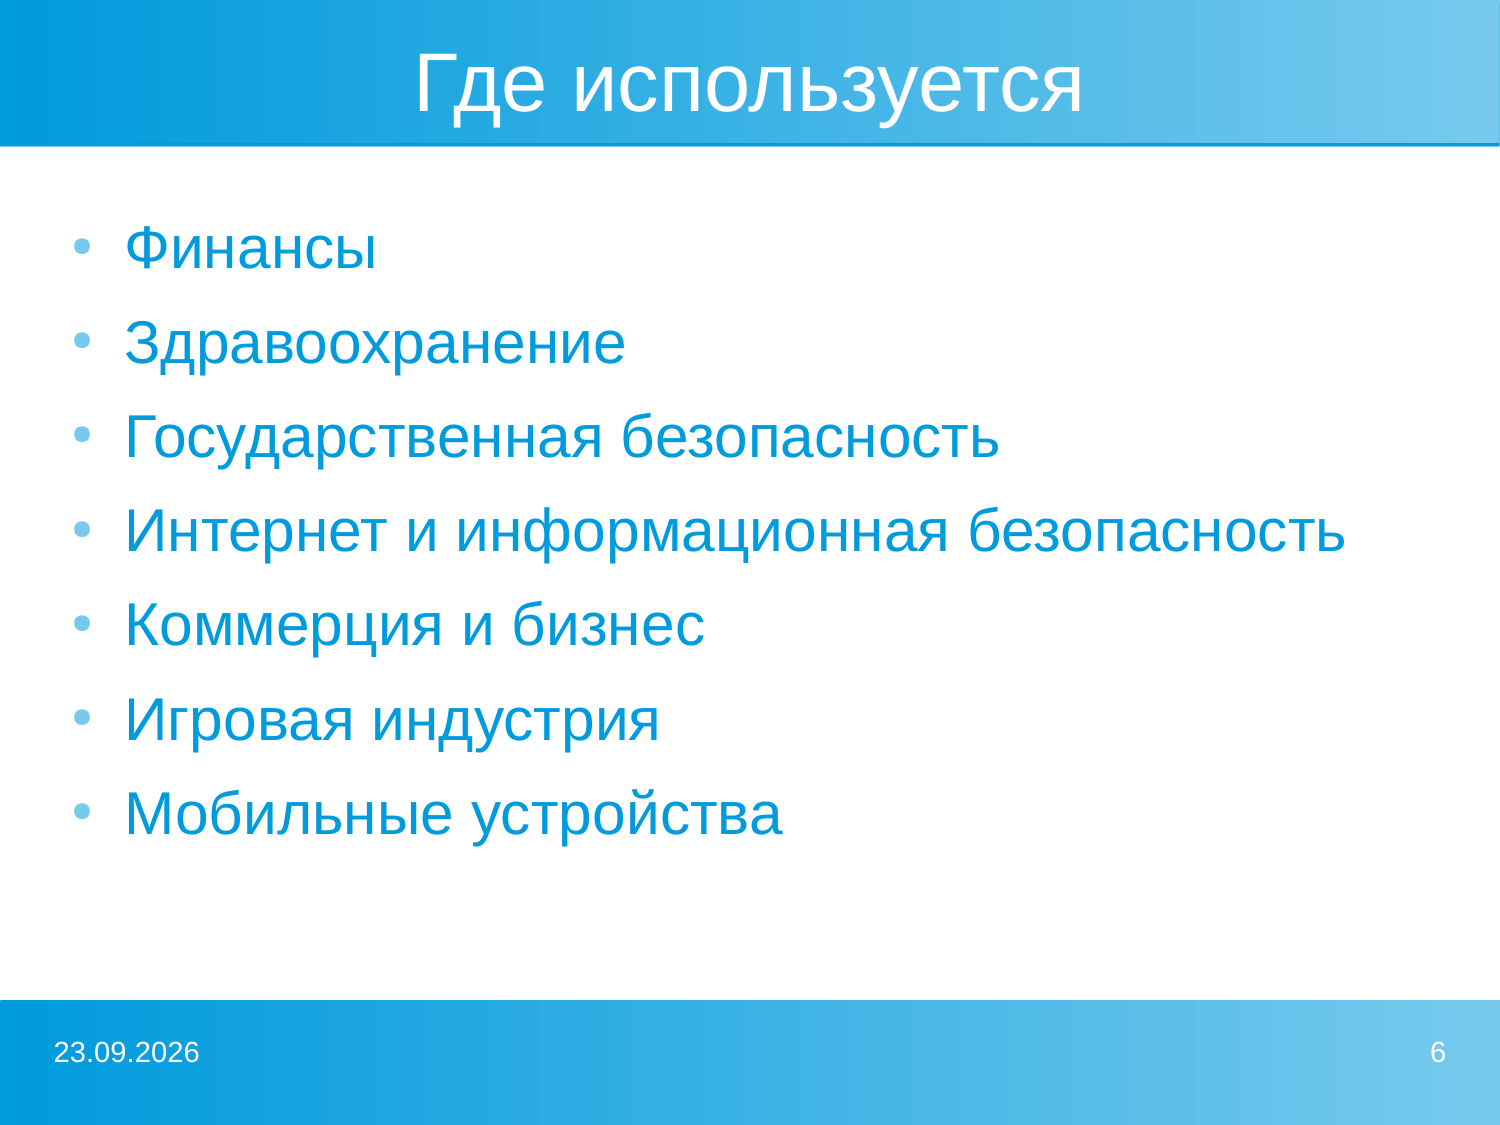

# Где используется
Финансы
Здравоохранение
Государственная безопасность
Интернет и информационная безопасность
Коммерция и бизнес
Игровая индустрия
Мобильные устройства
6